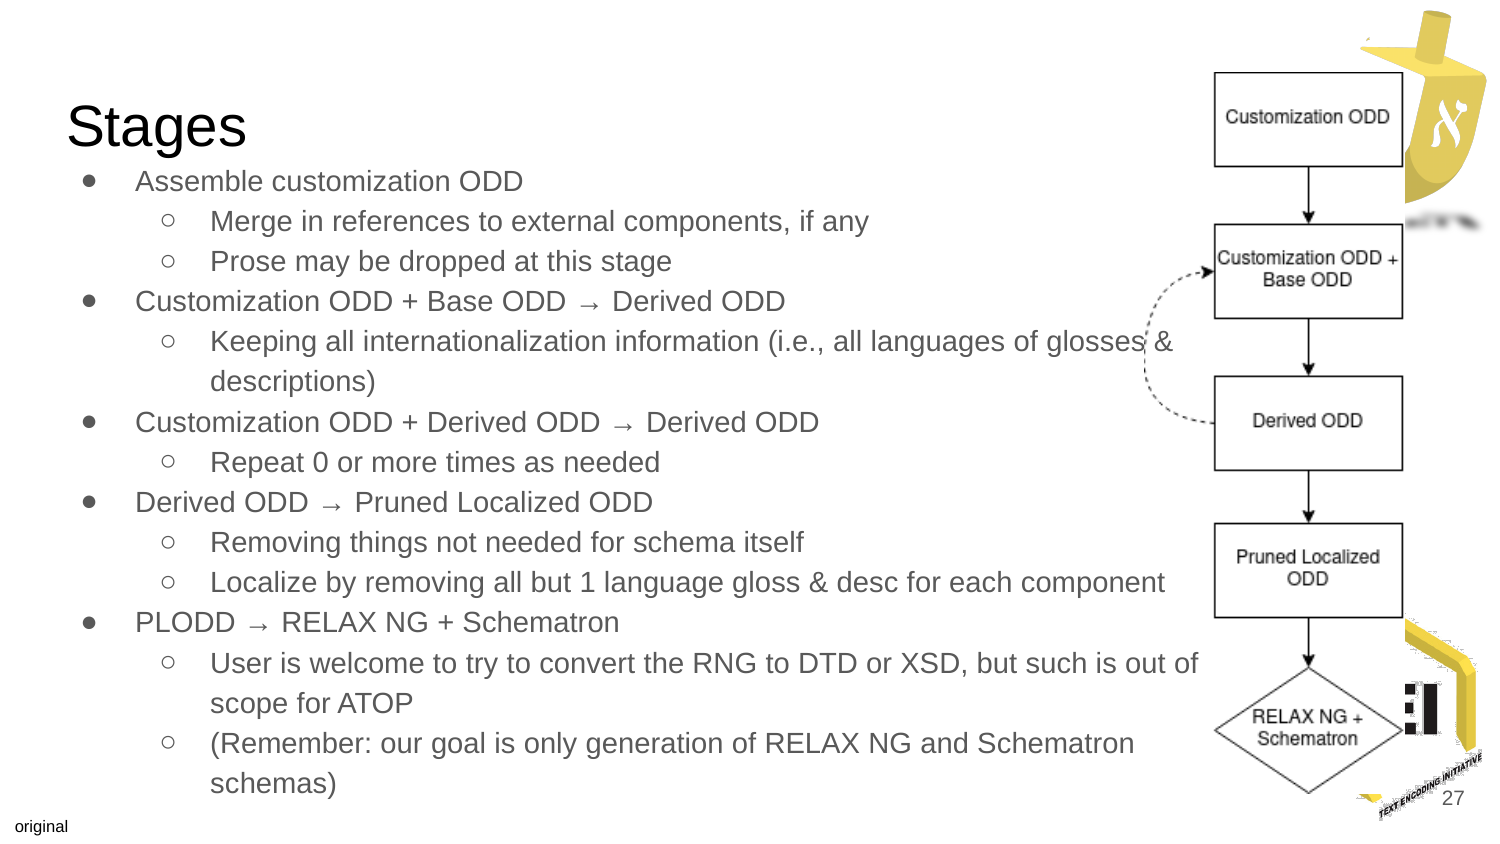

# Stages
Assemble customization ODD
Merge in references to external components, if any
Prose may be dropped at this stage
Customization ODD + Base ODD → Derived ODD
Keeping all internationalization information (i.e., all languages of glosses & descriptions)
Customization ODD + Derived ODD → Derived ODD
Repeat 0 or more times as needed
Derived ODD → Pruned Localized ODD
Removing things not needed for schema itself
Localize by removing all but 1 language gloss & desc for each component
PLODD → RELAX NG + Schematron
User is welcome to try to convert the RNG to DTD or XSD, but such is out of scope for ATOP
(Remember: our goal is only generation of RELAX NG and Schematron schemas)
original